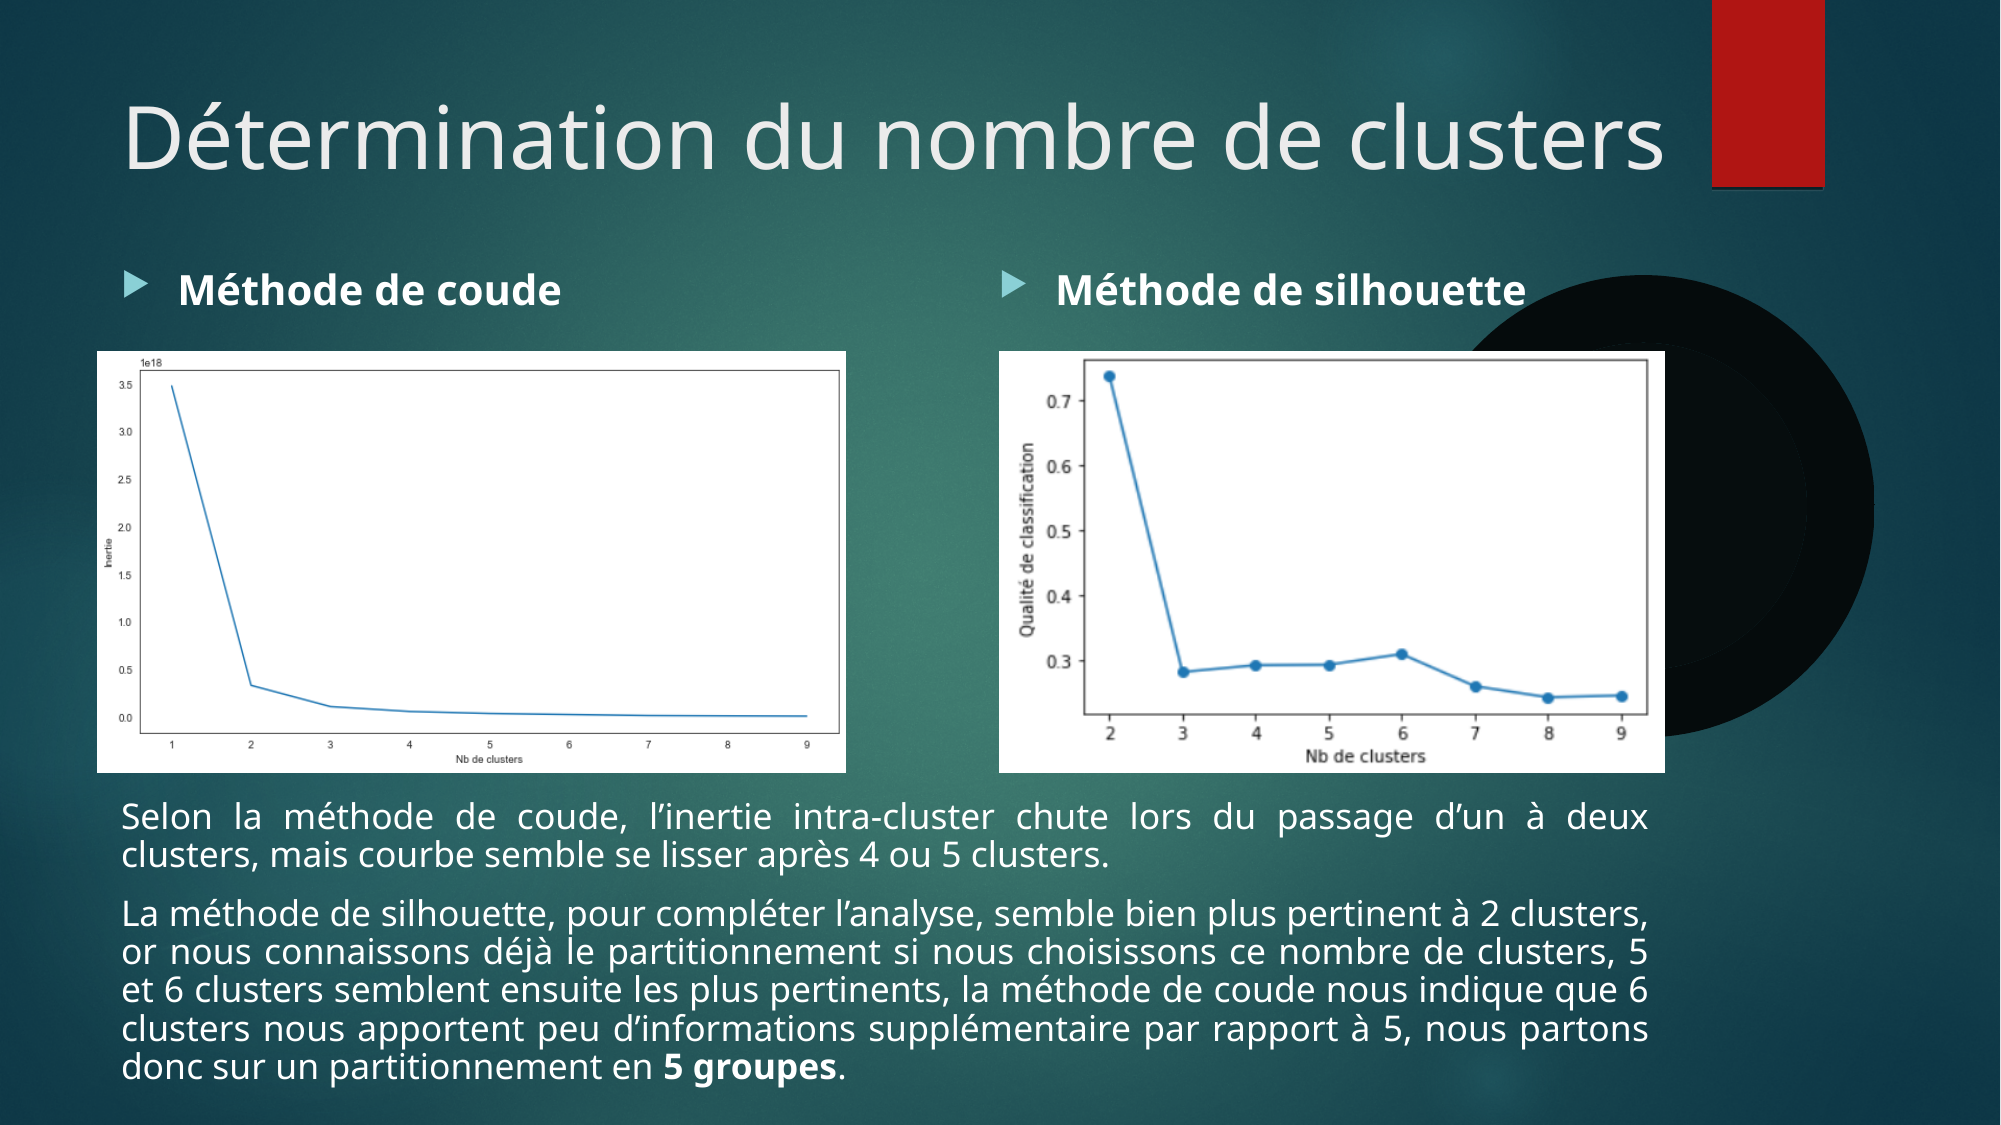

# Détermination du nombre de clusters
Méthode de coude
Méthode de silhouette
Selon la méthode de coude, l’inertie intra-cluster chute lors du passage d’un à deux clusters, mais courbe semble se lisser après 4 ou 5 clusters.
La méthode de silhouette, pour compléter l’analyse, semble bien plus pertinent à 2 clusters, or nous connaissons déjà le partitionnement si nous choisissons ce nombre de clusters, 5 et 6 clusters semblent ensuite les plus pertinents, la méthode de coude nous indique que 6 clusters nous apportent peu d’informations supplémentaire par rapport à 5, nous partons donc sur un partitionnement en 5 groupes.